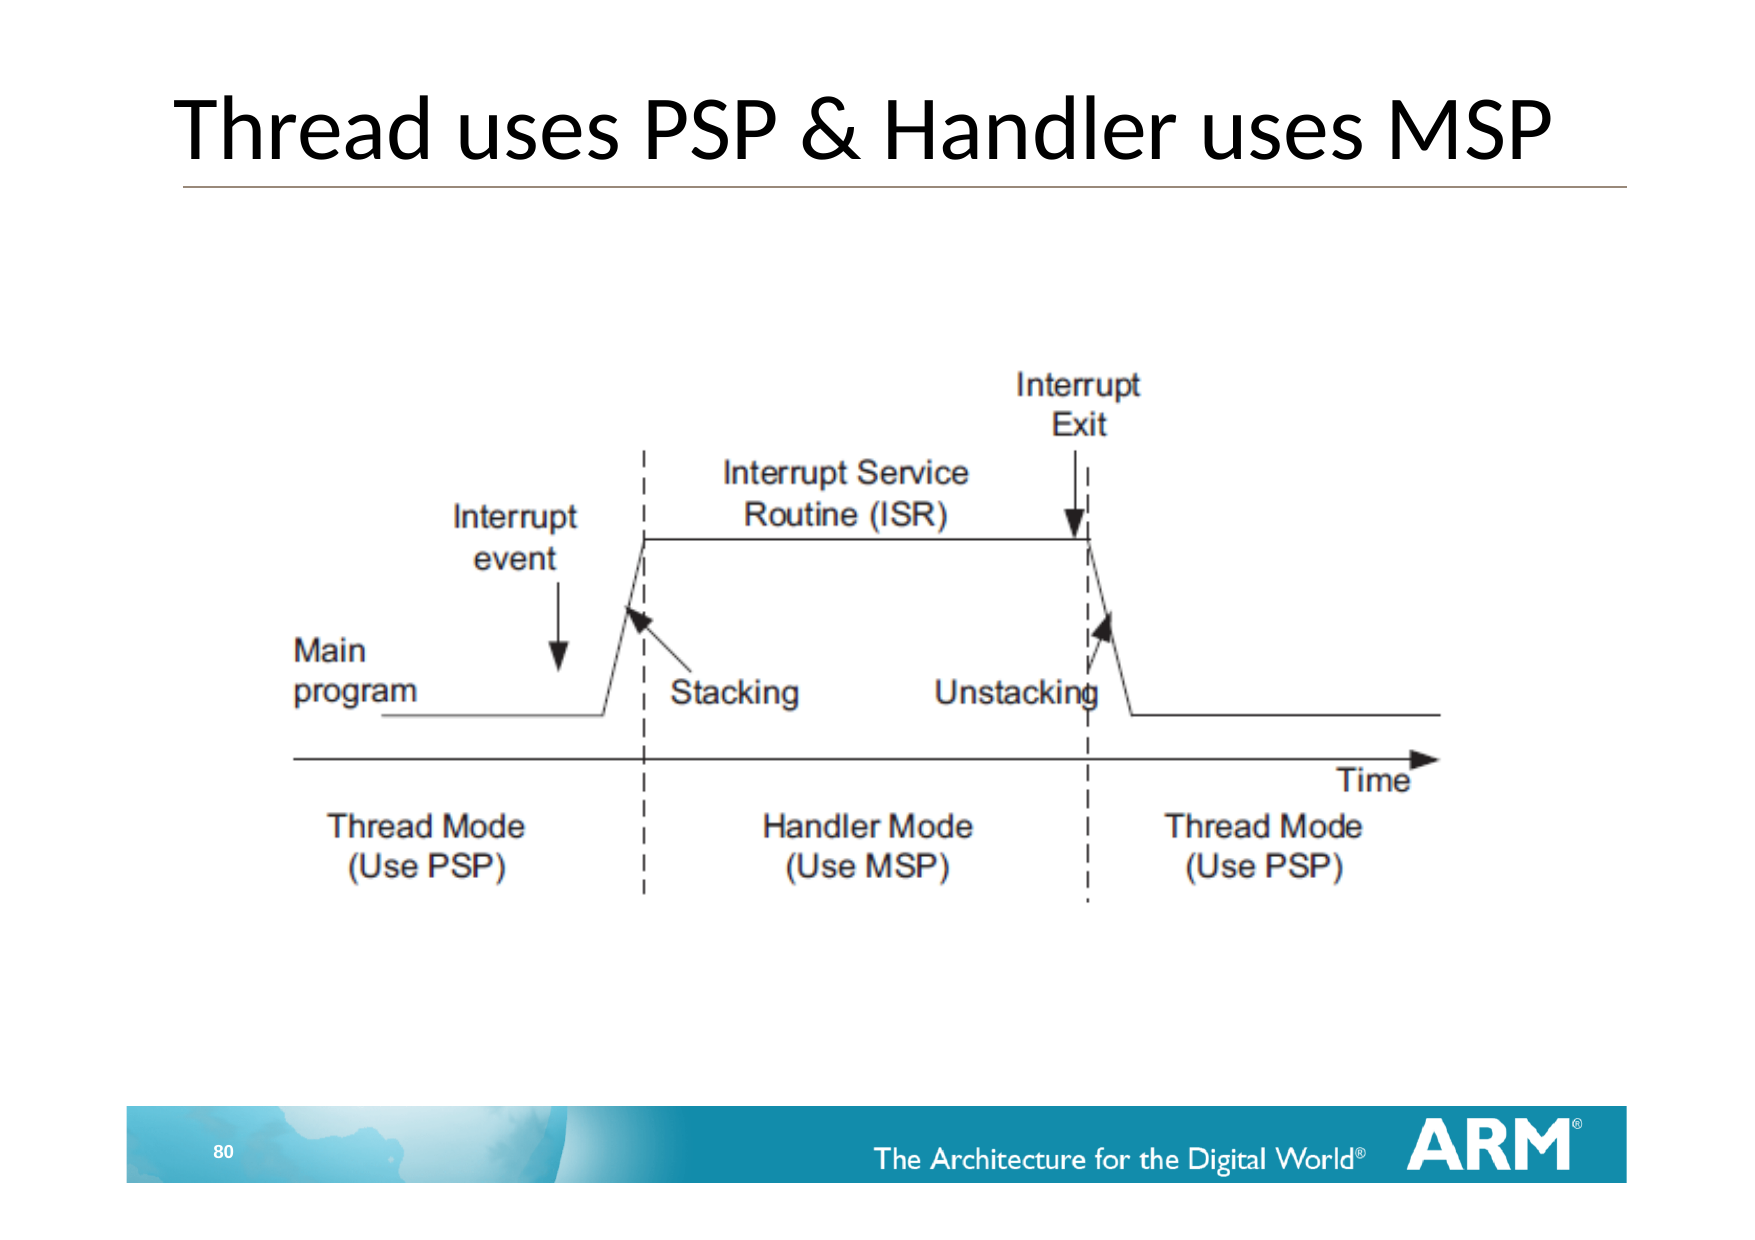

# Thread uses PSP & Handler uses MSP